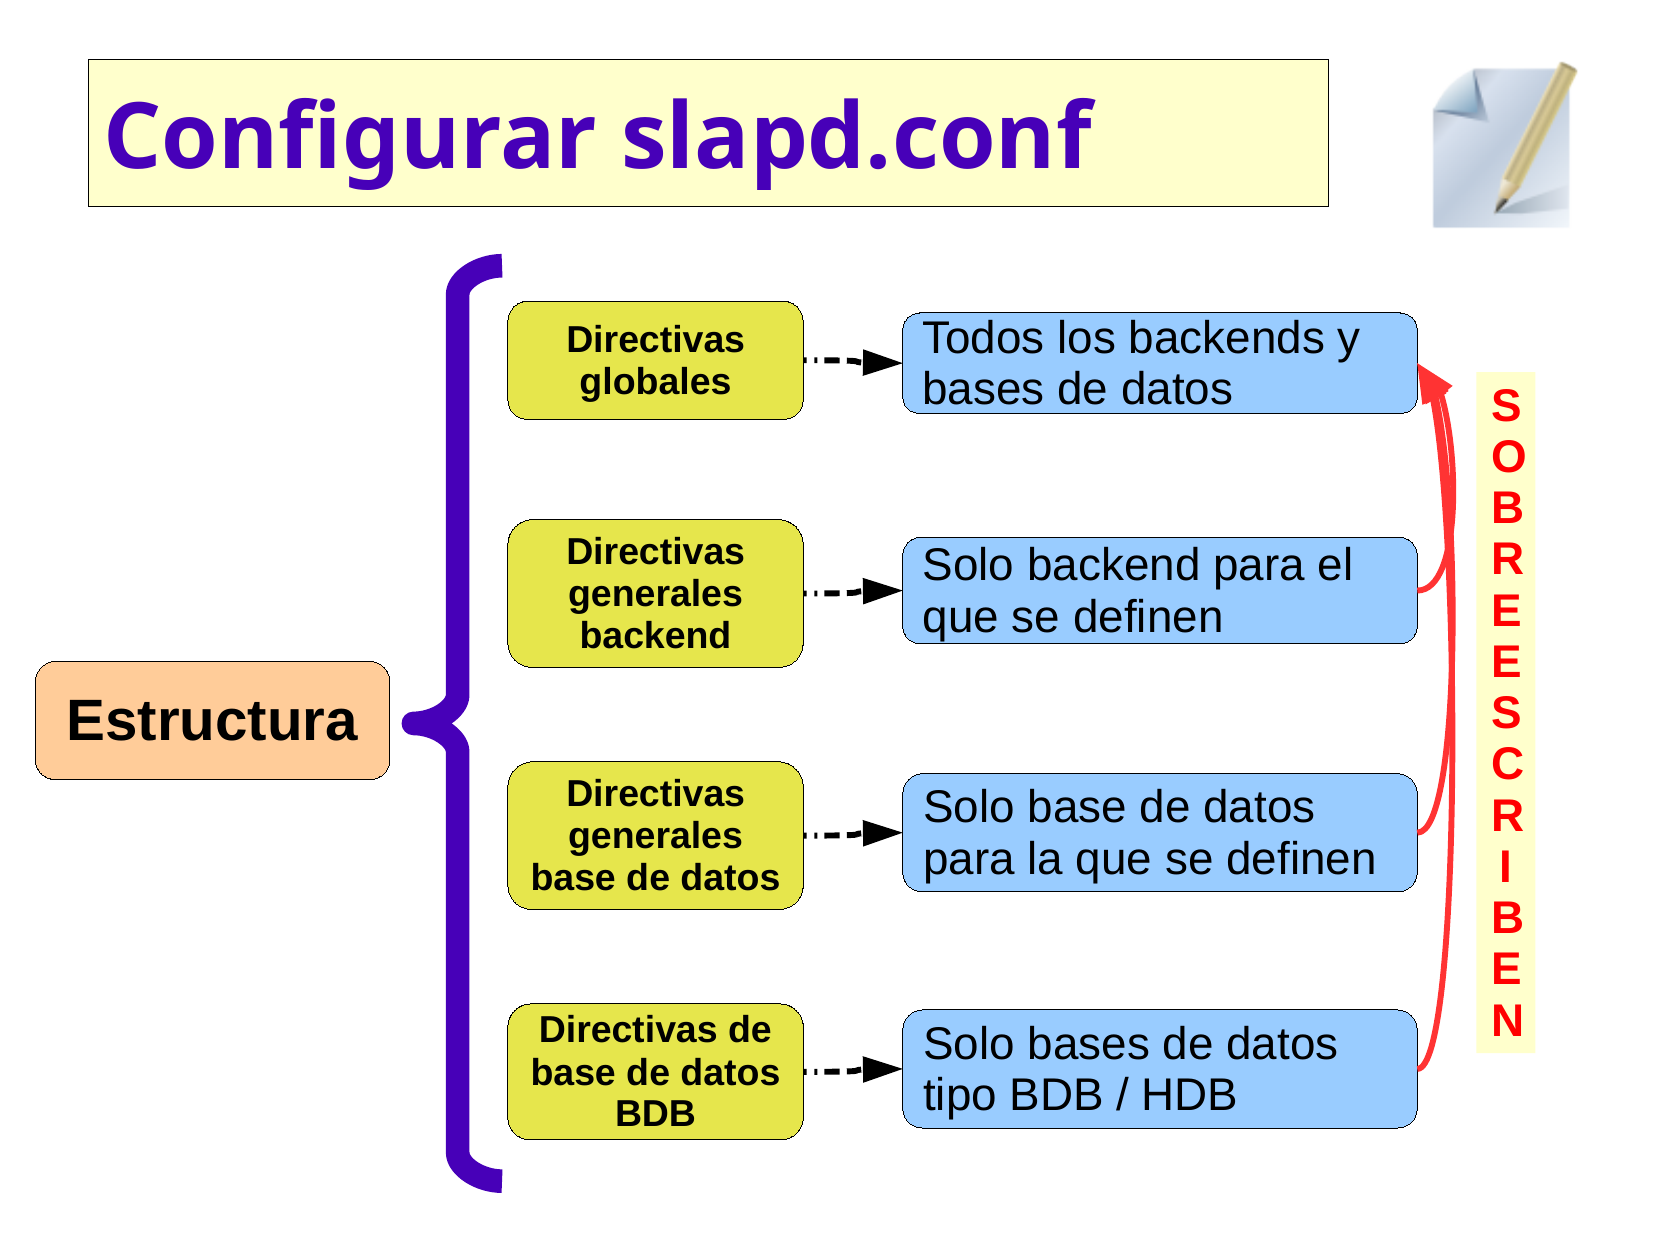

Configurar slapd.conf
Directivas globales
Todos los backends y bases de datos
SOBREESCRIBEN
Directivas generales backend
Solo backend para el que se definen
Estructura
Directivas generales base de datos
Solo base de datos para la que se definen
Directivas de base de datos BDB
Solo bases de datos tipo BDB / HDB